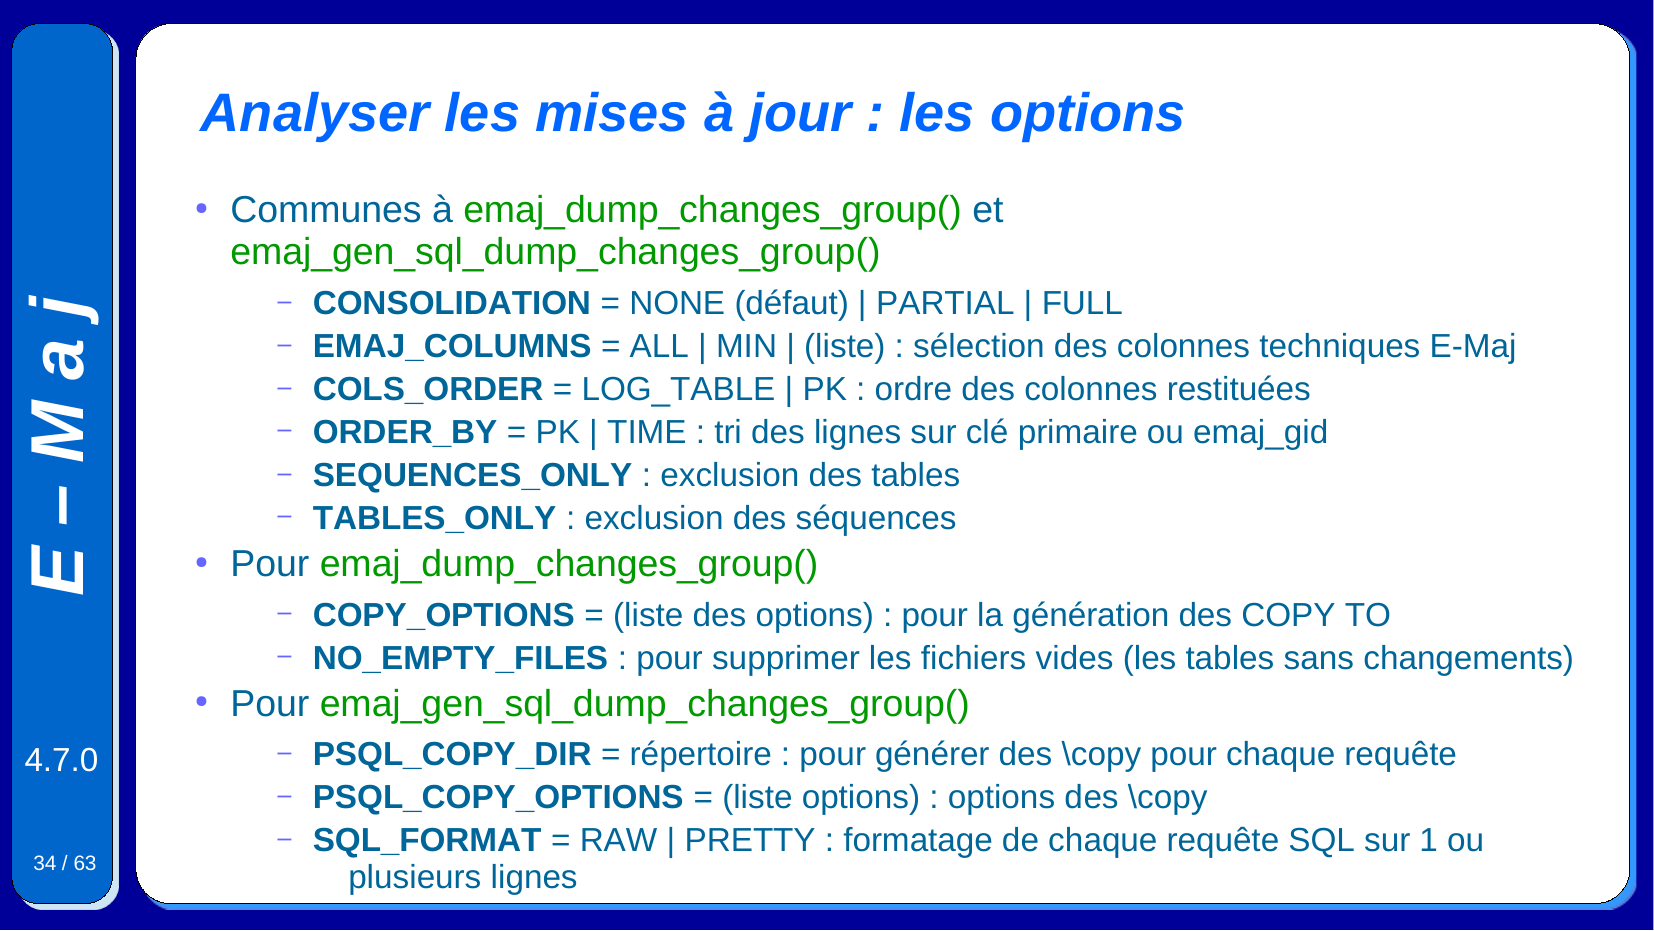

# Analyser les mises à jour : les options
Communes à emaj_dump_changes_group() et emaj_gen_sql_dump_changes_group()
CONSOLIDATION = NONE (défaut) | PARTIAL | FULL
EMAJ_COLUMNS = ALL | MIN | (liste) : sélection des colonnes techniques E-Maj
COLS_ORDER = LOG_TABLE | PK : ordre des colonnes restituées
ORDER_BY = PK | TIME : tri des lignes sur clé primaire ou emaj_gid
SEQUENCES_ONLY : exclusion des tables
TABLES_ONLY : exclusion des séquences
Pour emaj_dump_changes_group()
COPY_OPTIONS = (liste des options) : pour la génération des COPY TO
NO_EMPTY_FILES : pour supprimer les fichiers vides (les tables sans changements)
Pour emaj_gen_sql_dump_changes_group()
PSQL_COPY_DIR = répertoire : pour générer des \copy pour chaque requête
PSQL_COPY_OPTIONS = (liste options) : options des \copy
SQL_FORMAT = RAW | PRETTY : formatage de chaque requête SQL sur 1 ou plusieurs lignes